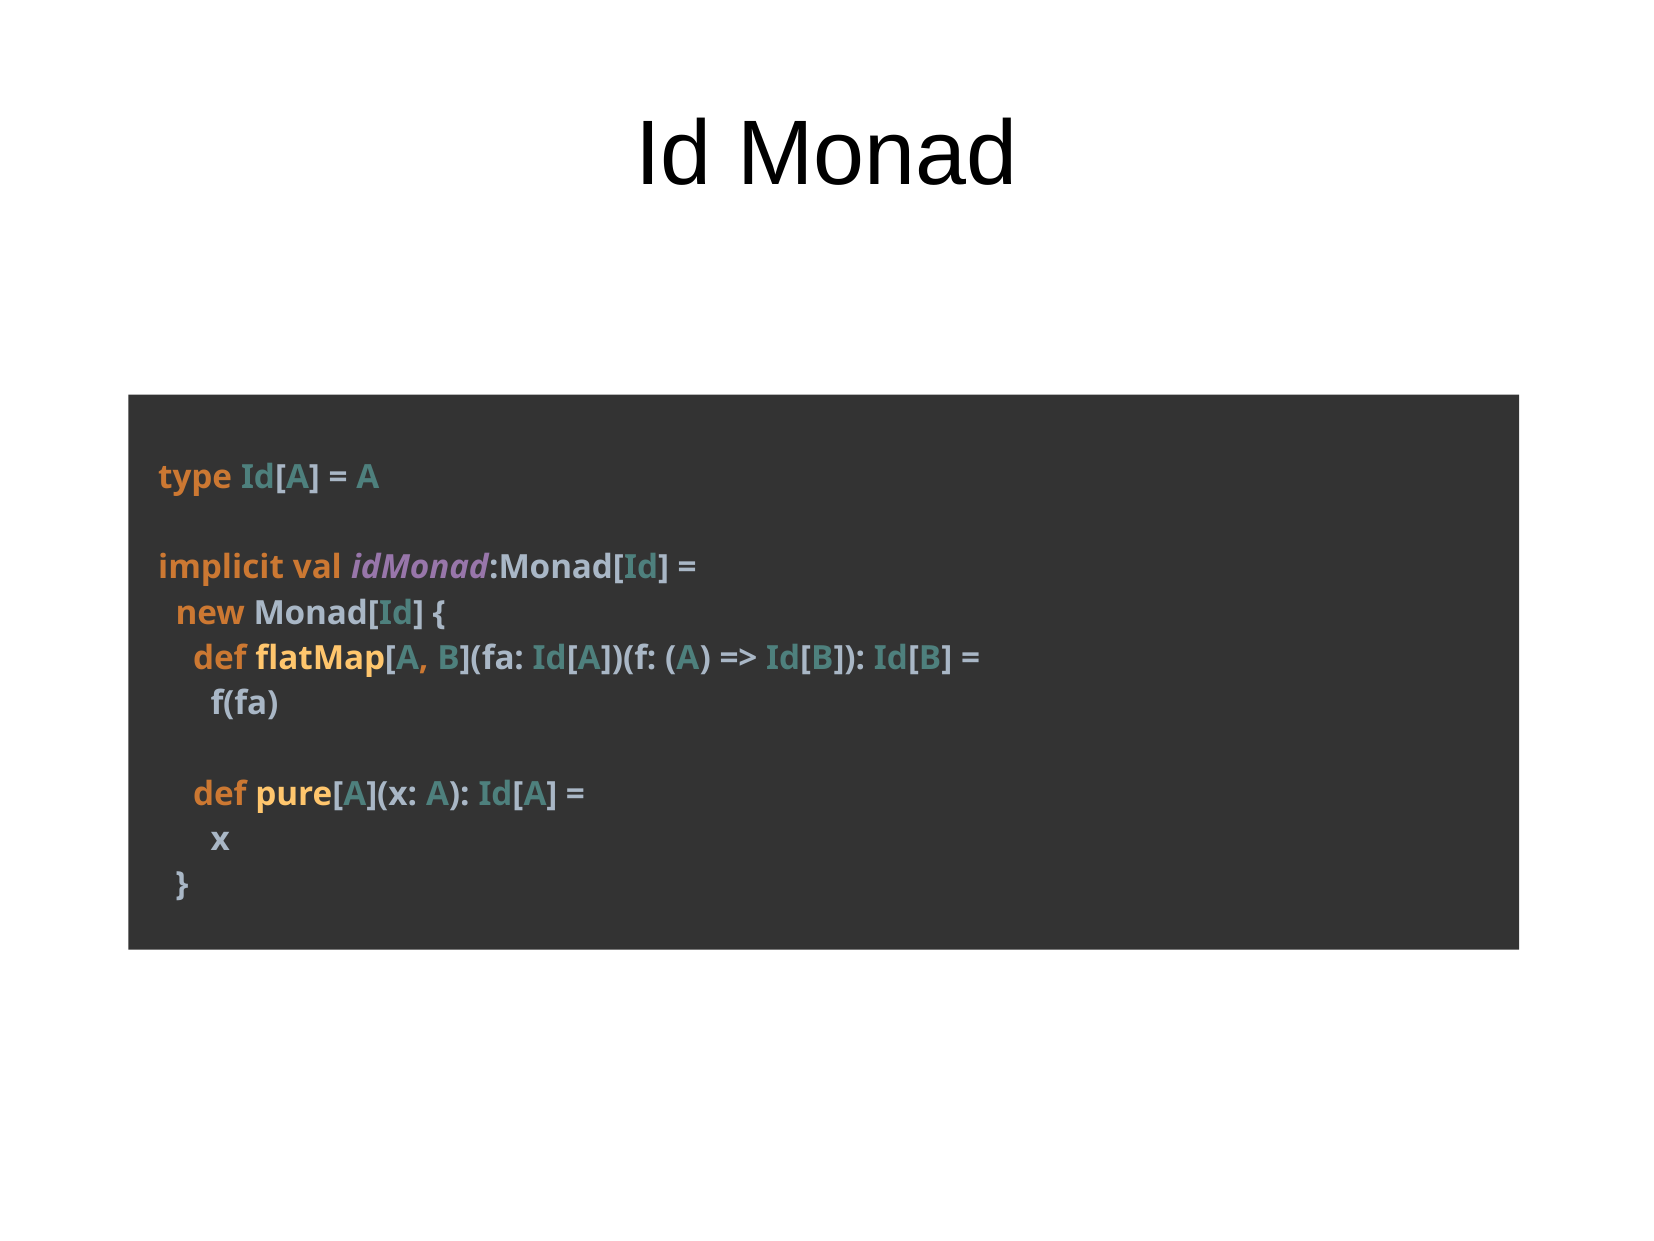

# Id Monad
type Id[A] = A
implicit val idMonad:Monad[Id] =
 new Monad[Id] {
 def flatMap[A, B](fa: Id[A])(f: (A) => Id[B]): Id[B] =
 f(fa)
 def pure[A](x: A): Id[A] =
 x
 }